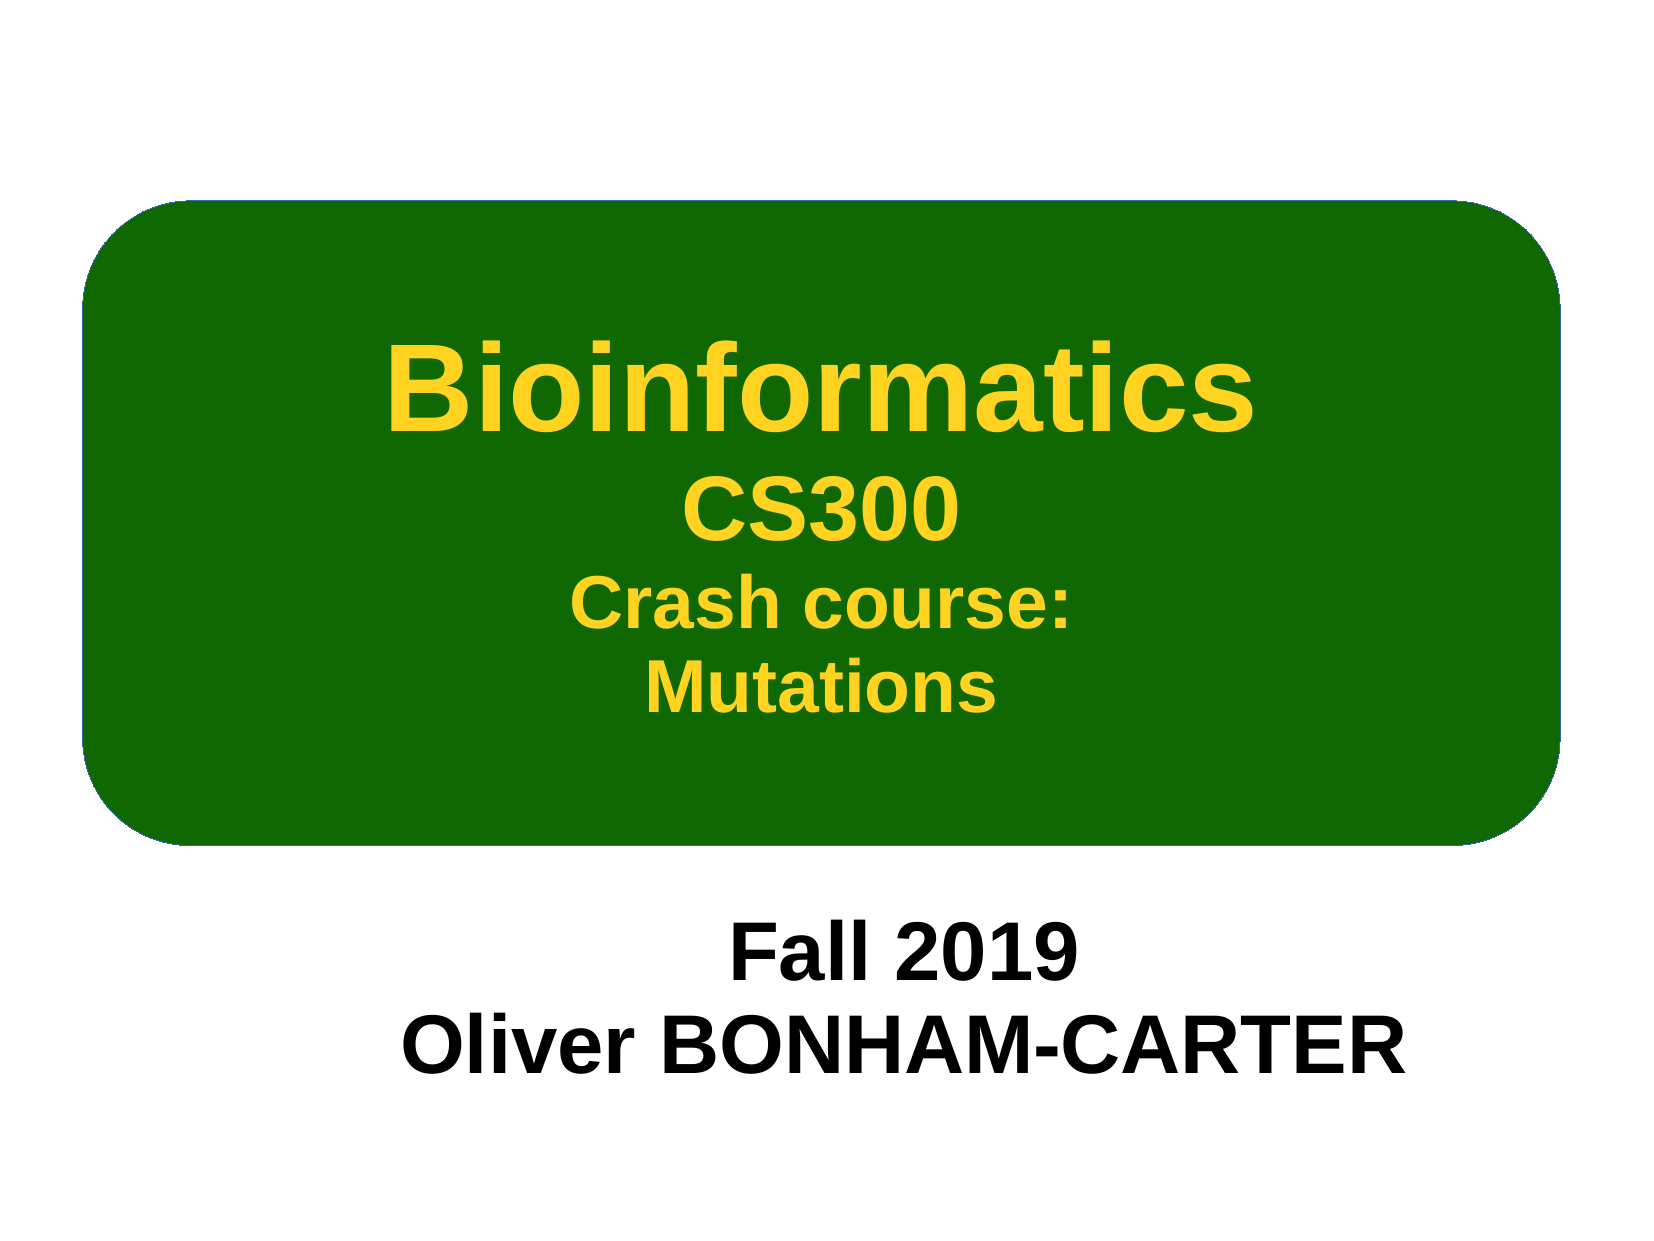

Bioinformatics
CS300
Crash course:
Mutations
Fall 2019
Oliver BONHAM-CARTER